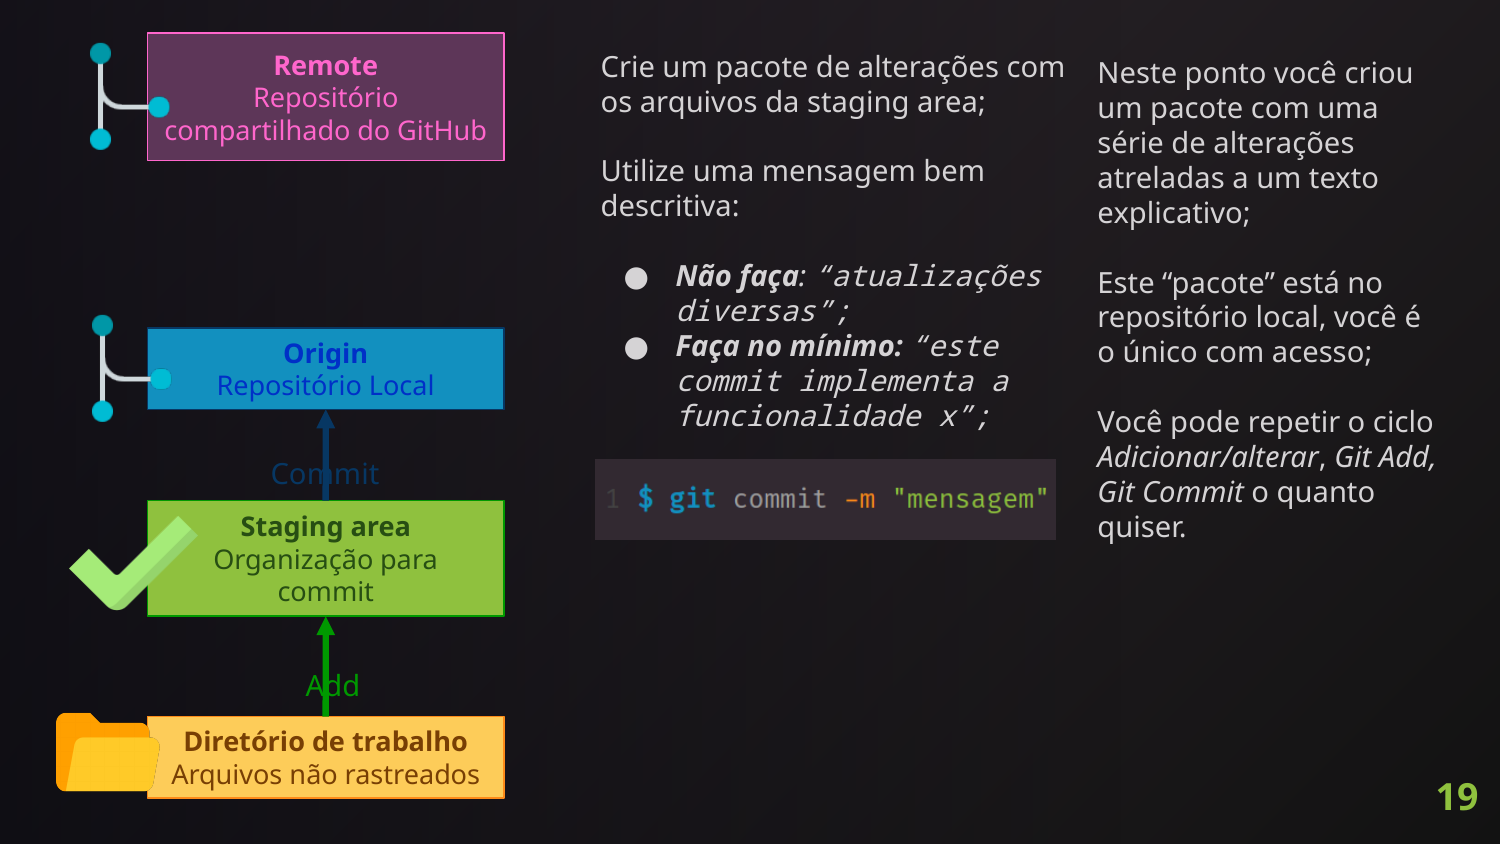

Remote
Repositório compartilhado do GitHub
Crie um pacote de alterações com os arquivos da staging area;
Utilize uma mensagem bem descritiva:
Não faça: “atualizações diversas”;
Faça no mínimo: “este commit implementa a funcionalidade x”;
Neste ponto você criou um pacote com uma série de alterações atreladas a um texto explicativo;
Este “pacote” está no repositório local, você é o único com acesso;
Você pode repetir o ciclo Adicionar/alterar, Git Add, Git Commit o quanto quiser.
Origin
Repositório Local
Commit
Staging area
Organização para commit
Add
Diretório de trabalho
Arquivos não rastreados